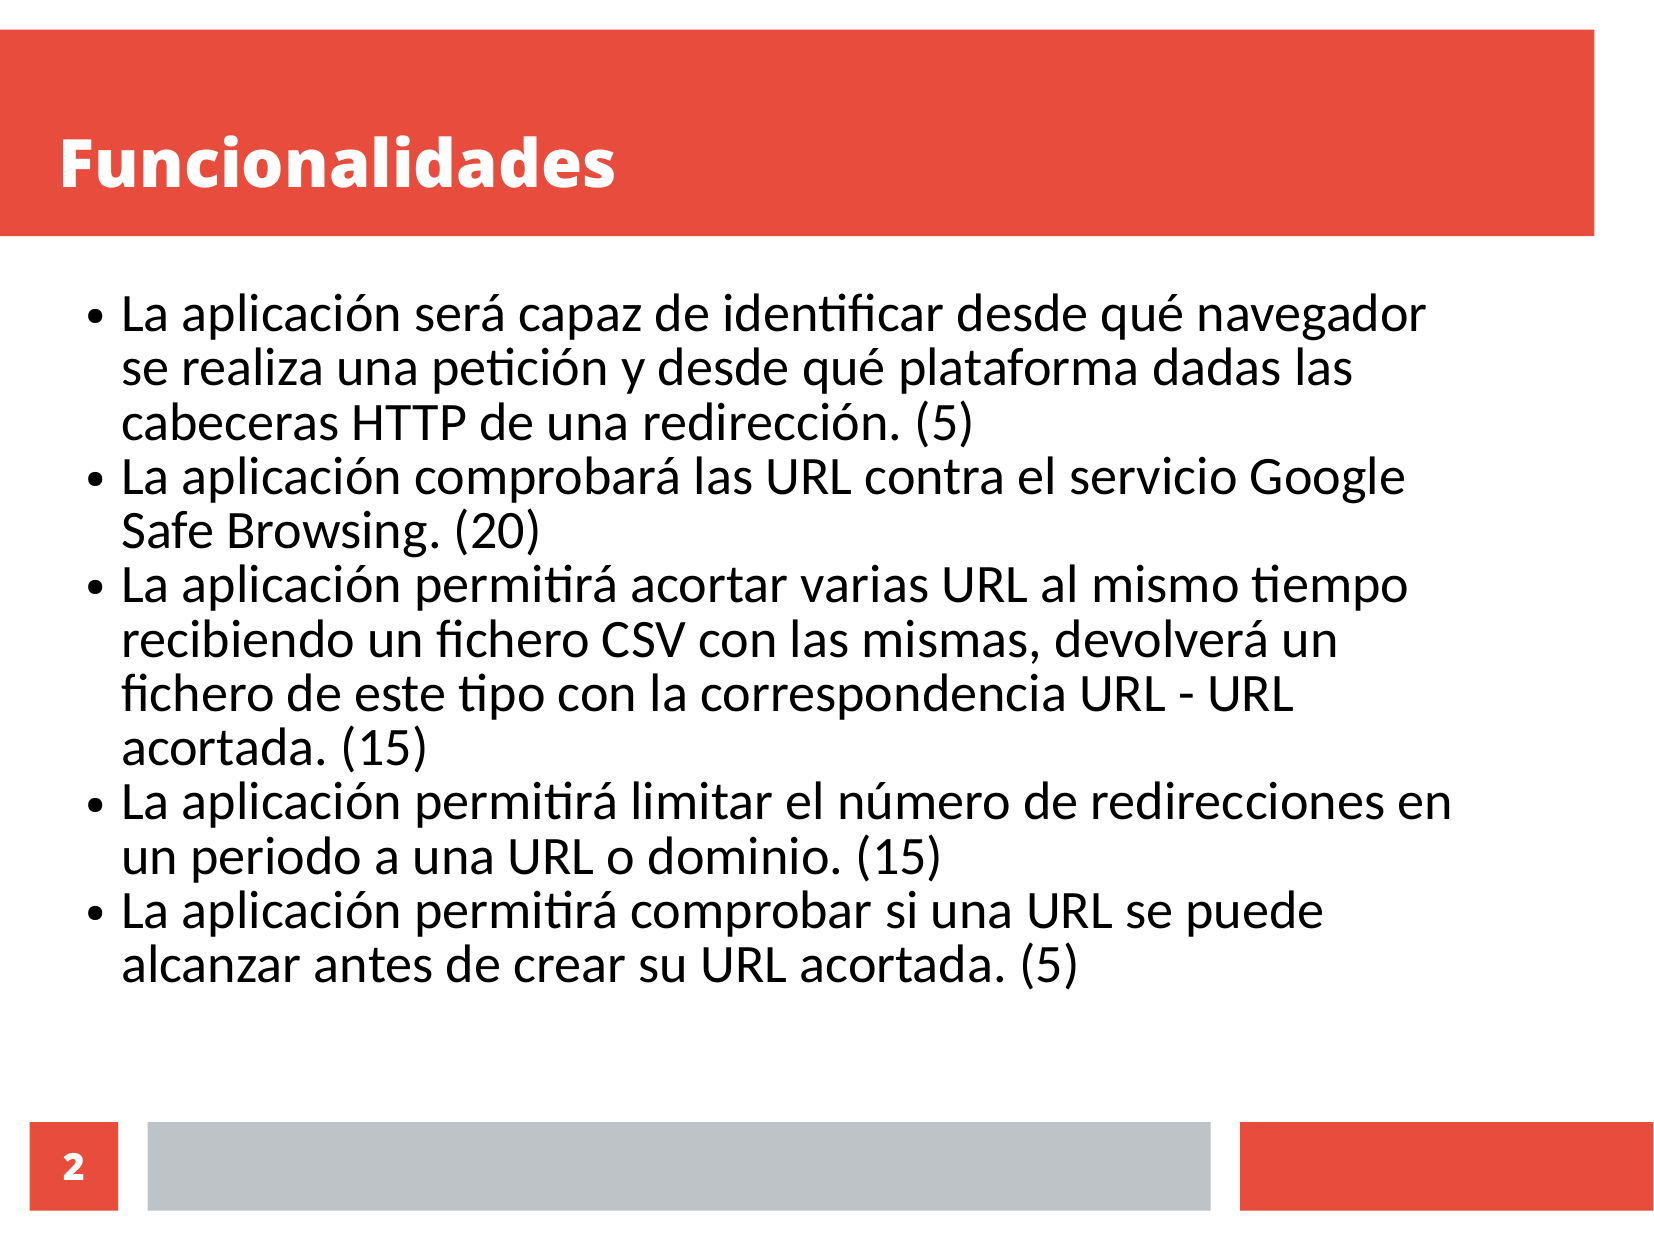

# Funcionalidades
La aplicación será capaz de identificar desde qué navegador
se realiza una petición y desde qué plataforma dadas las
cabeceras HTTP de una redirección. (5)
La aplicación comprobará las URL contra el servicio Google
Safe Browsing. (20)
La aplicación permitirá acortar varias URL al mismo tiempo
recibiendo un fichero CSV con las mismas, devolverá un
fichero de este tipo con la correspondencia URL - URL
acortada. (15)
La aplicación permitirá limitar el número de redirecciones en
un periodo a una URL o dominio. (15)
La aplicación permitirá comprobar si una URL se puede
alcanzar antes de crear su URL acortada. (5)
2